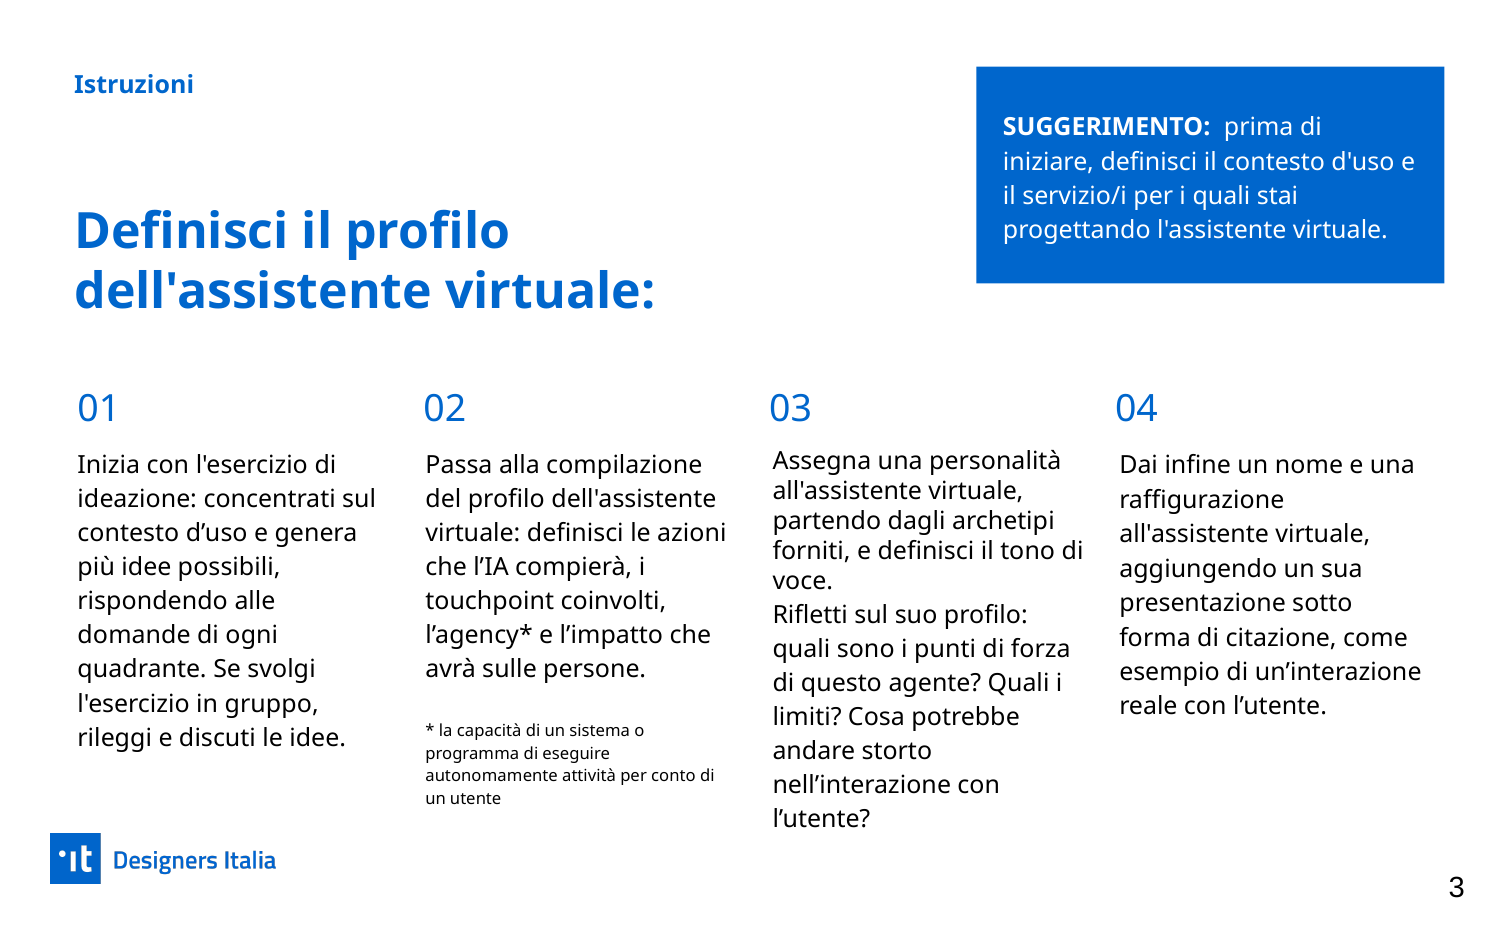

Istruzioni
SUGGERIMENTO: prima di iniziare, definisci il contesto d'uso e il servizio/i per i quali stai progettando l'assistente virtuale.
Definisci il profilo dell'assistente virtuale:
01
02
03
04
Inizia con l'esercizio di ideazione: concentrati sul contesto d’uso e genera più idee possibili, rispondendo alle domande di ogni quadrante. Se svolgi l'esercizio in gruppo, rileggi e discuti le idee.
Passa alla compilazione del profilo dell'assistente virtuale: definisci le azioni che l’IA compierà, i touchpoint coinvolti, l’agency* e l’impatto che avrà sulle persone.
* la capacità di un sistema o programma di eseguire autonomamente attività per conto di un utente
Assegna una personalità all'assistente virtuale, partendo dagli archetipi forniti, e definisci il tono di voce.
Rifletti sul suo profilo: quali sono i punti di forza di questo agente? Quali i limiti? Cosa potrebbe andare storto nell’interazione con l’utente?
Dai infine un nome e una raffigurazione all'assistente virtuale, aggiungendo un sua presentazione sotto forma di citazione, come esempio di un’interazione reale con l’utente.